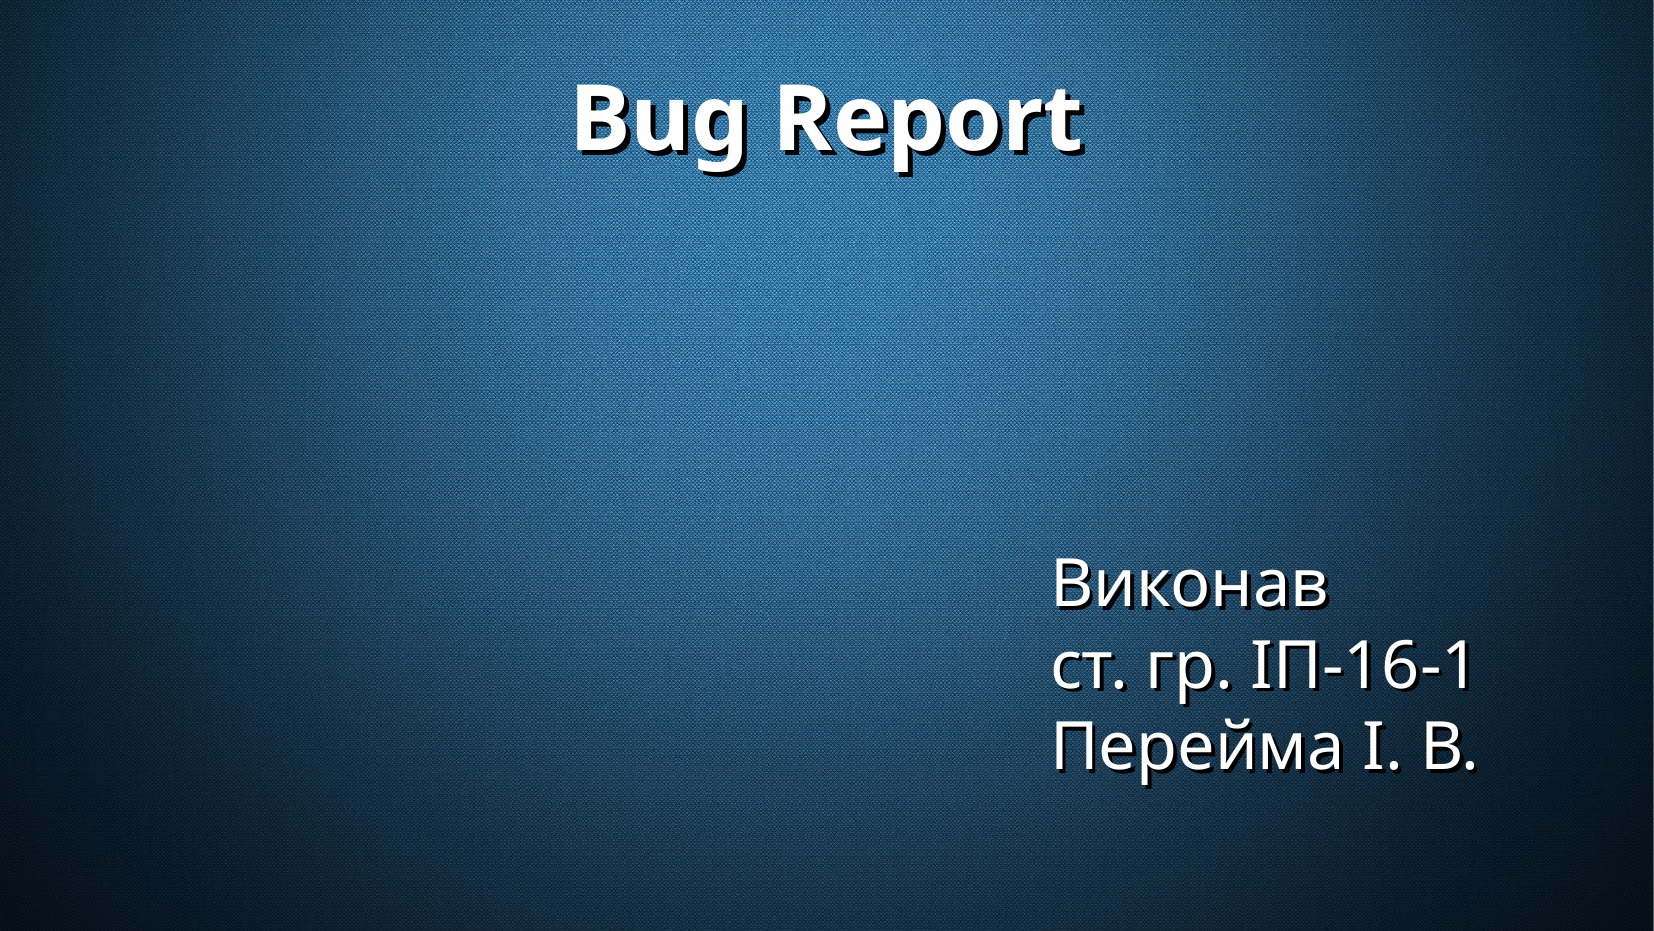

# Bug Report
Виконав
ст. гр. ІП-16-1
Перейма І. В.